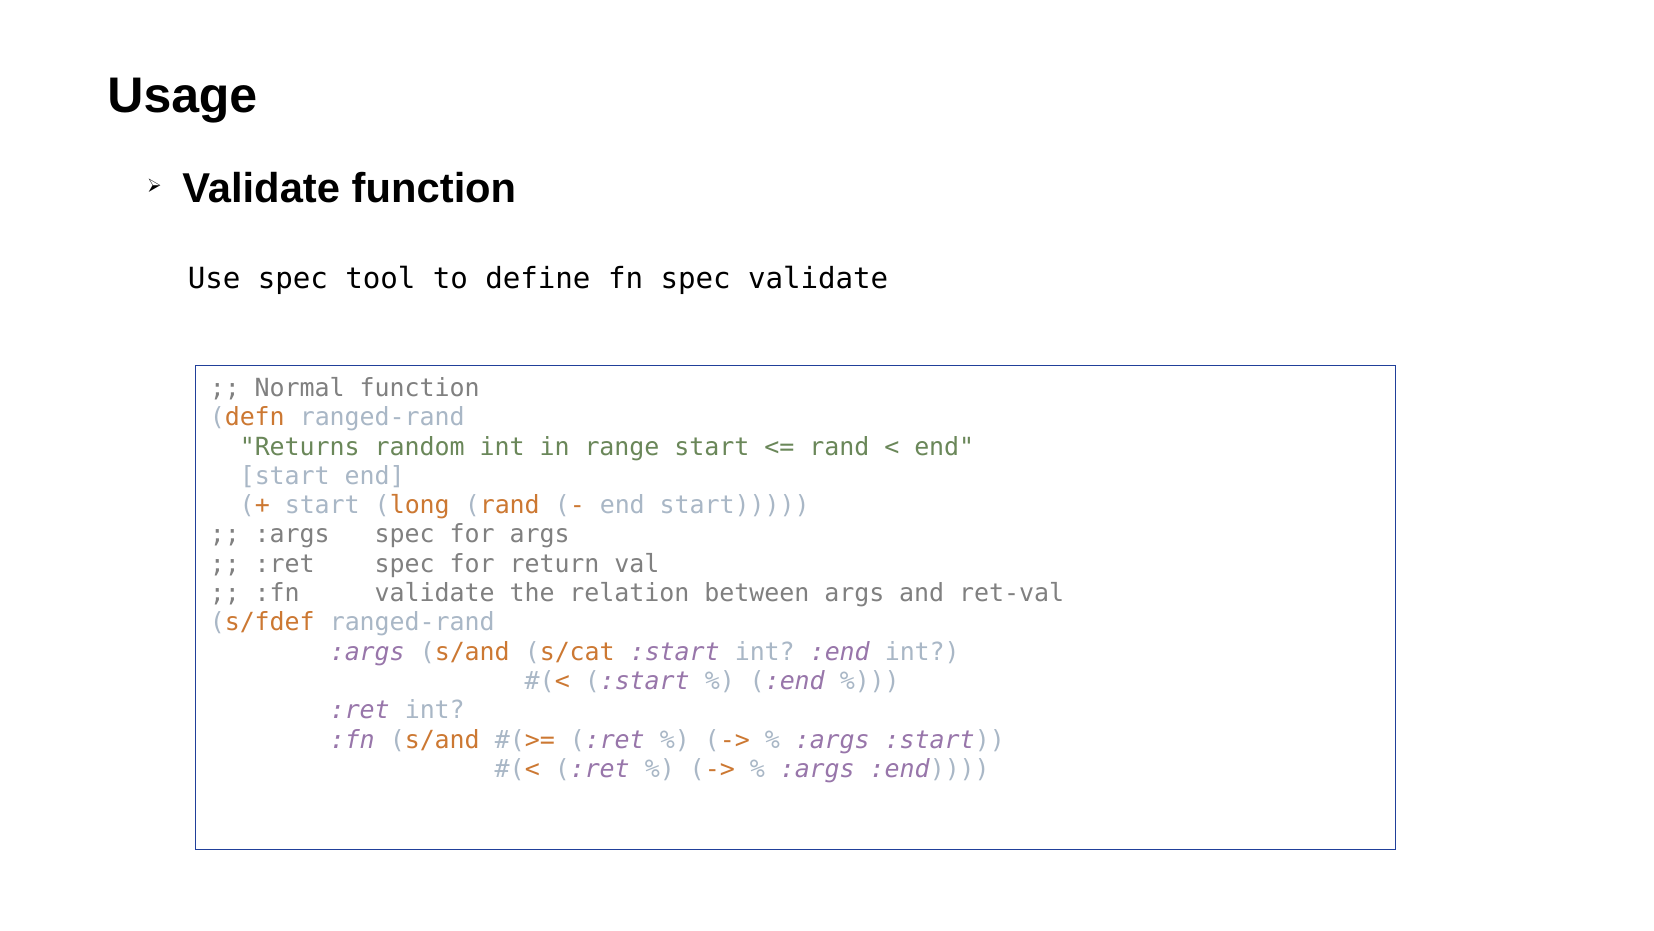

Usage
Validate function
Use spec tool to define fn spec validate
;; Normal function
(defn ranged-rand
 "Returns random int in range start <= rand < end"
 [start end]
 (+ start (long (rand (- end start)))))
;; :args spec for args
;; :ret spec for return val
;; :fn validate the relation between args and ret-val
(s/fdef ranged-rand
 :args (s/and (s/cat :start int? :end int?)
 #(< (:start %) (:end %)))
 :ret int?
 :fn (s/and #(>= (:ret %) (-> % :args :start))
 #(< (:ret %) (-> % :args :end))))